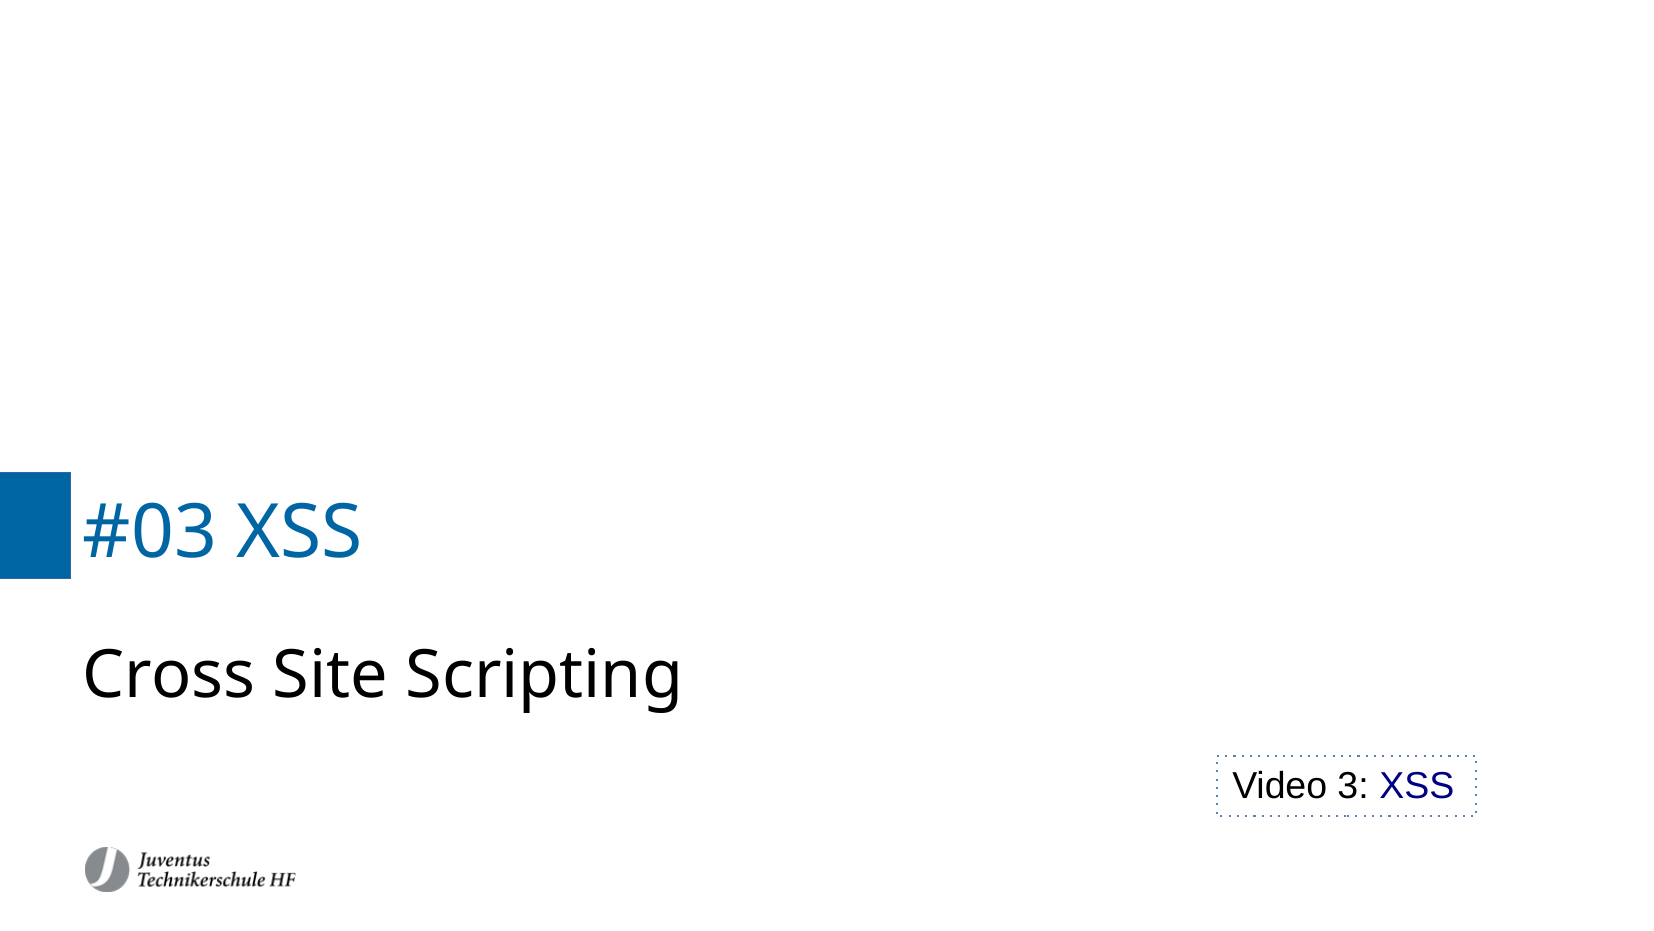

# #03 XSS
Cross Site Scripting
Video 3: XSS